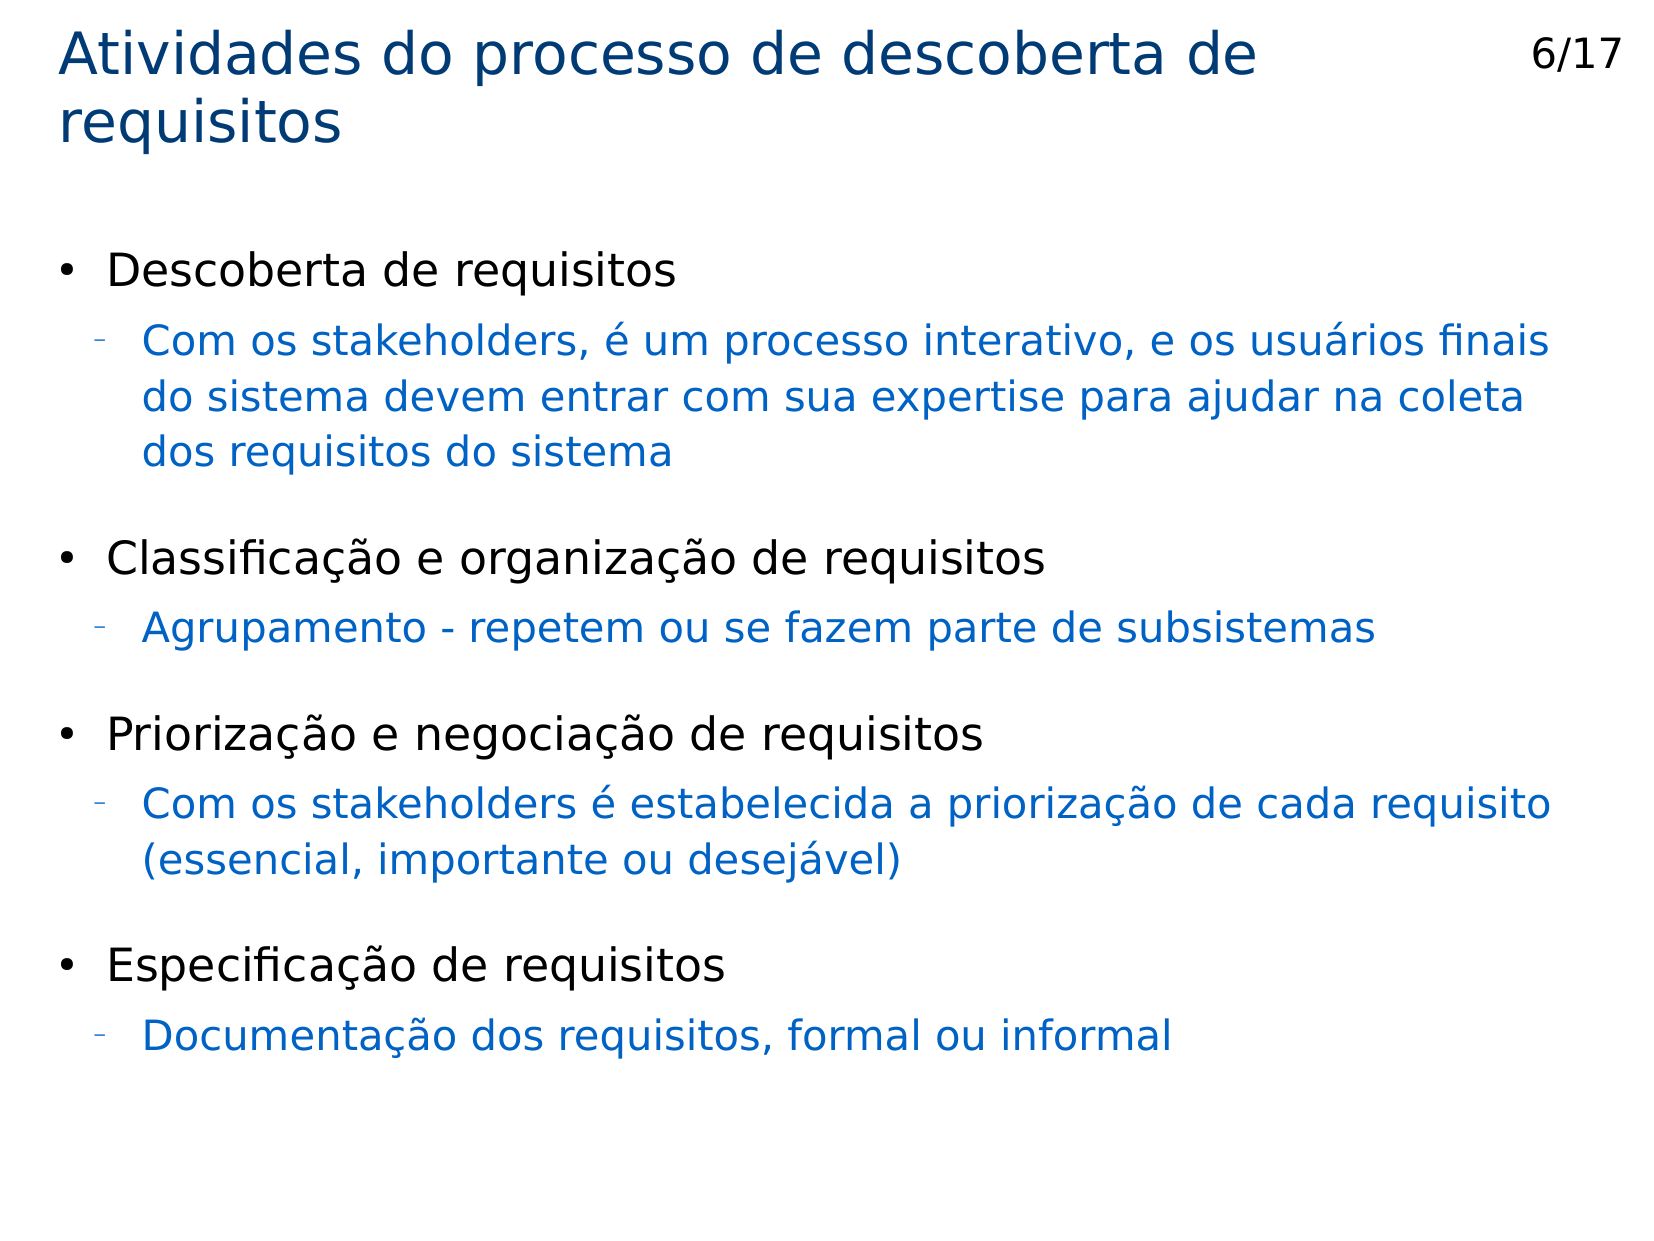

# Atividades do processo de descoberta de requisitos
6
Descoberta de requisitos
Com os stakeholders, é um processo interativo, e os usuários finais do sistema devem entrar com sua expertise para ajudar na coleta dos requisitos do sistema
Classificação e organização de requisitos
Agrupamento - repetem ou se fazem parte de subsistemas
Priorização e negociação de requisitos
Com os stakeholders é estabelecida a priorização de cada requisito (essencial, importante ou desejável)
Especificação de requisitos
Documentação dos requisitos, formal ou informal